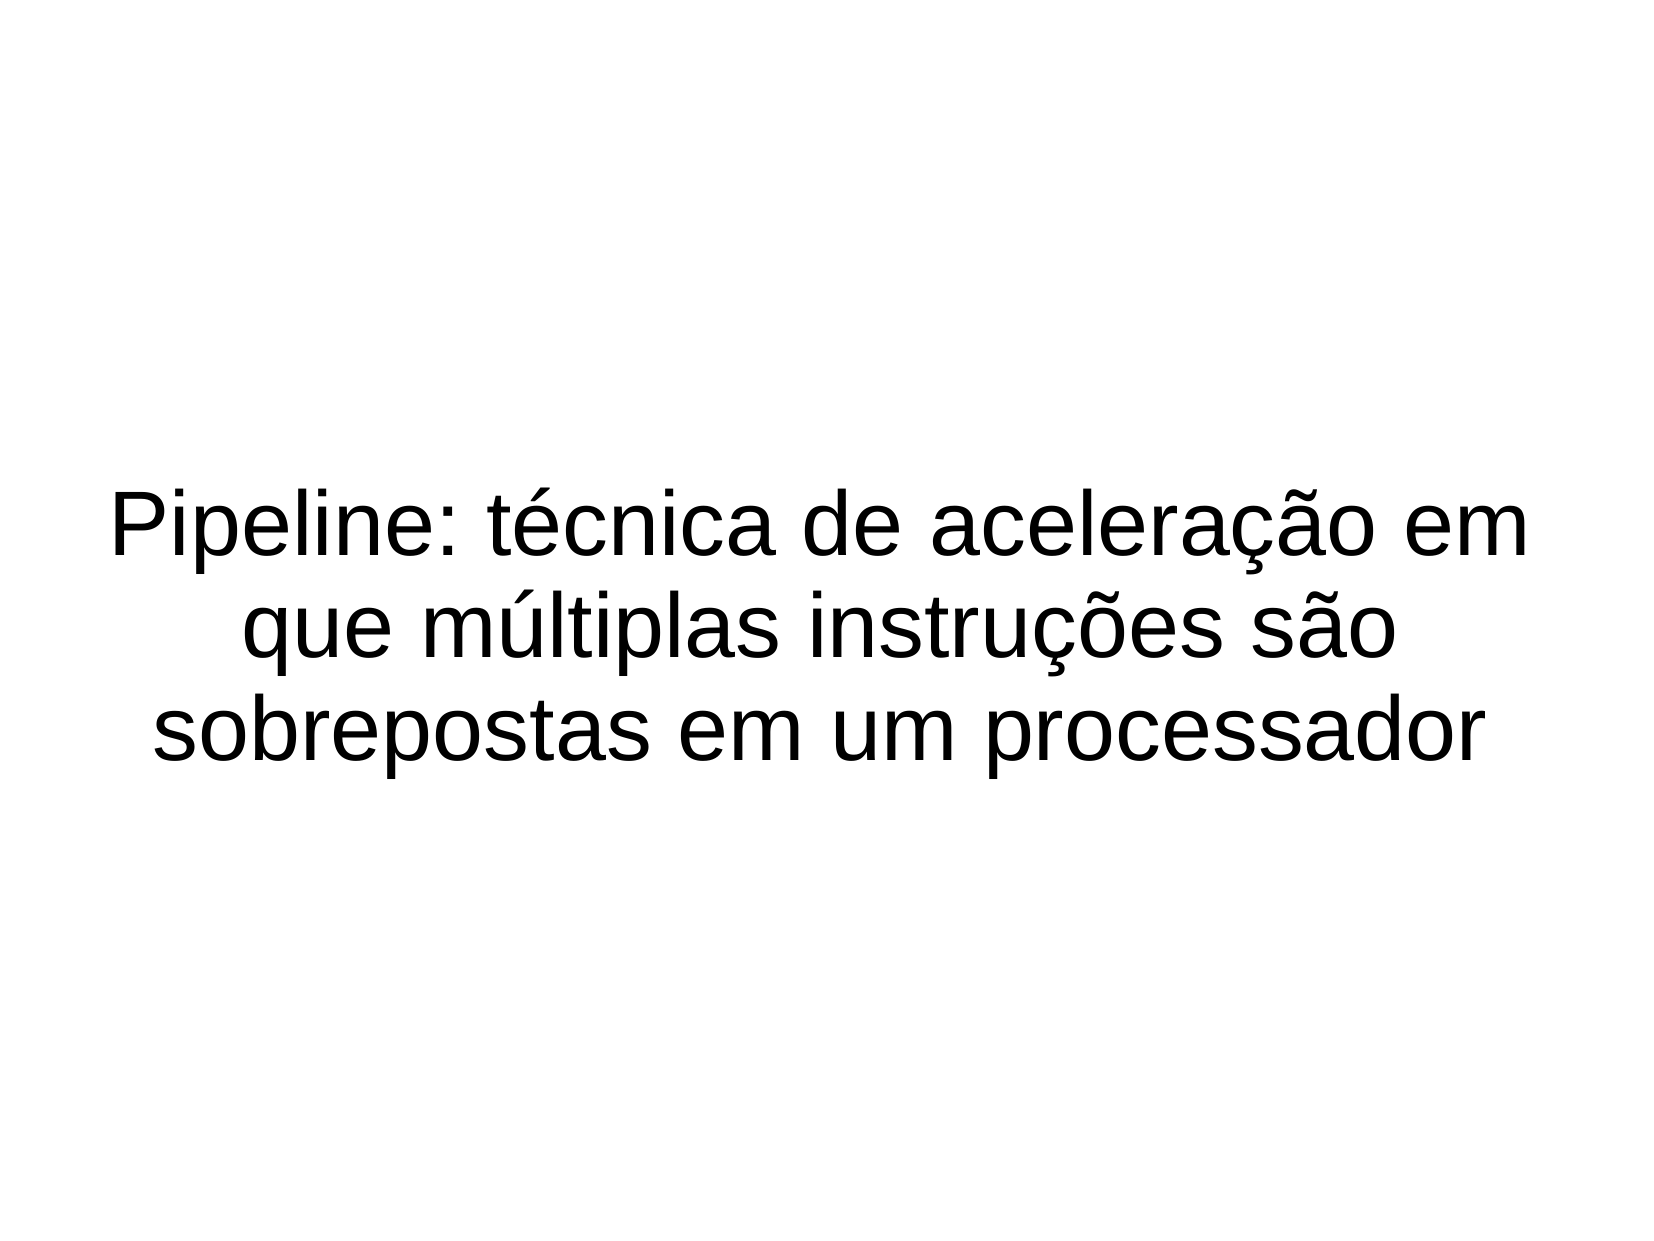

# Pipeline: técnica de aceleração em que múltiplas instruções são sobrepostas em um processador